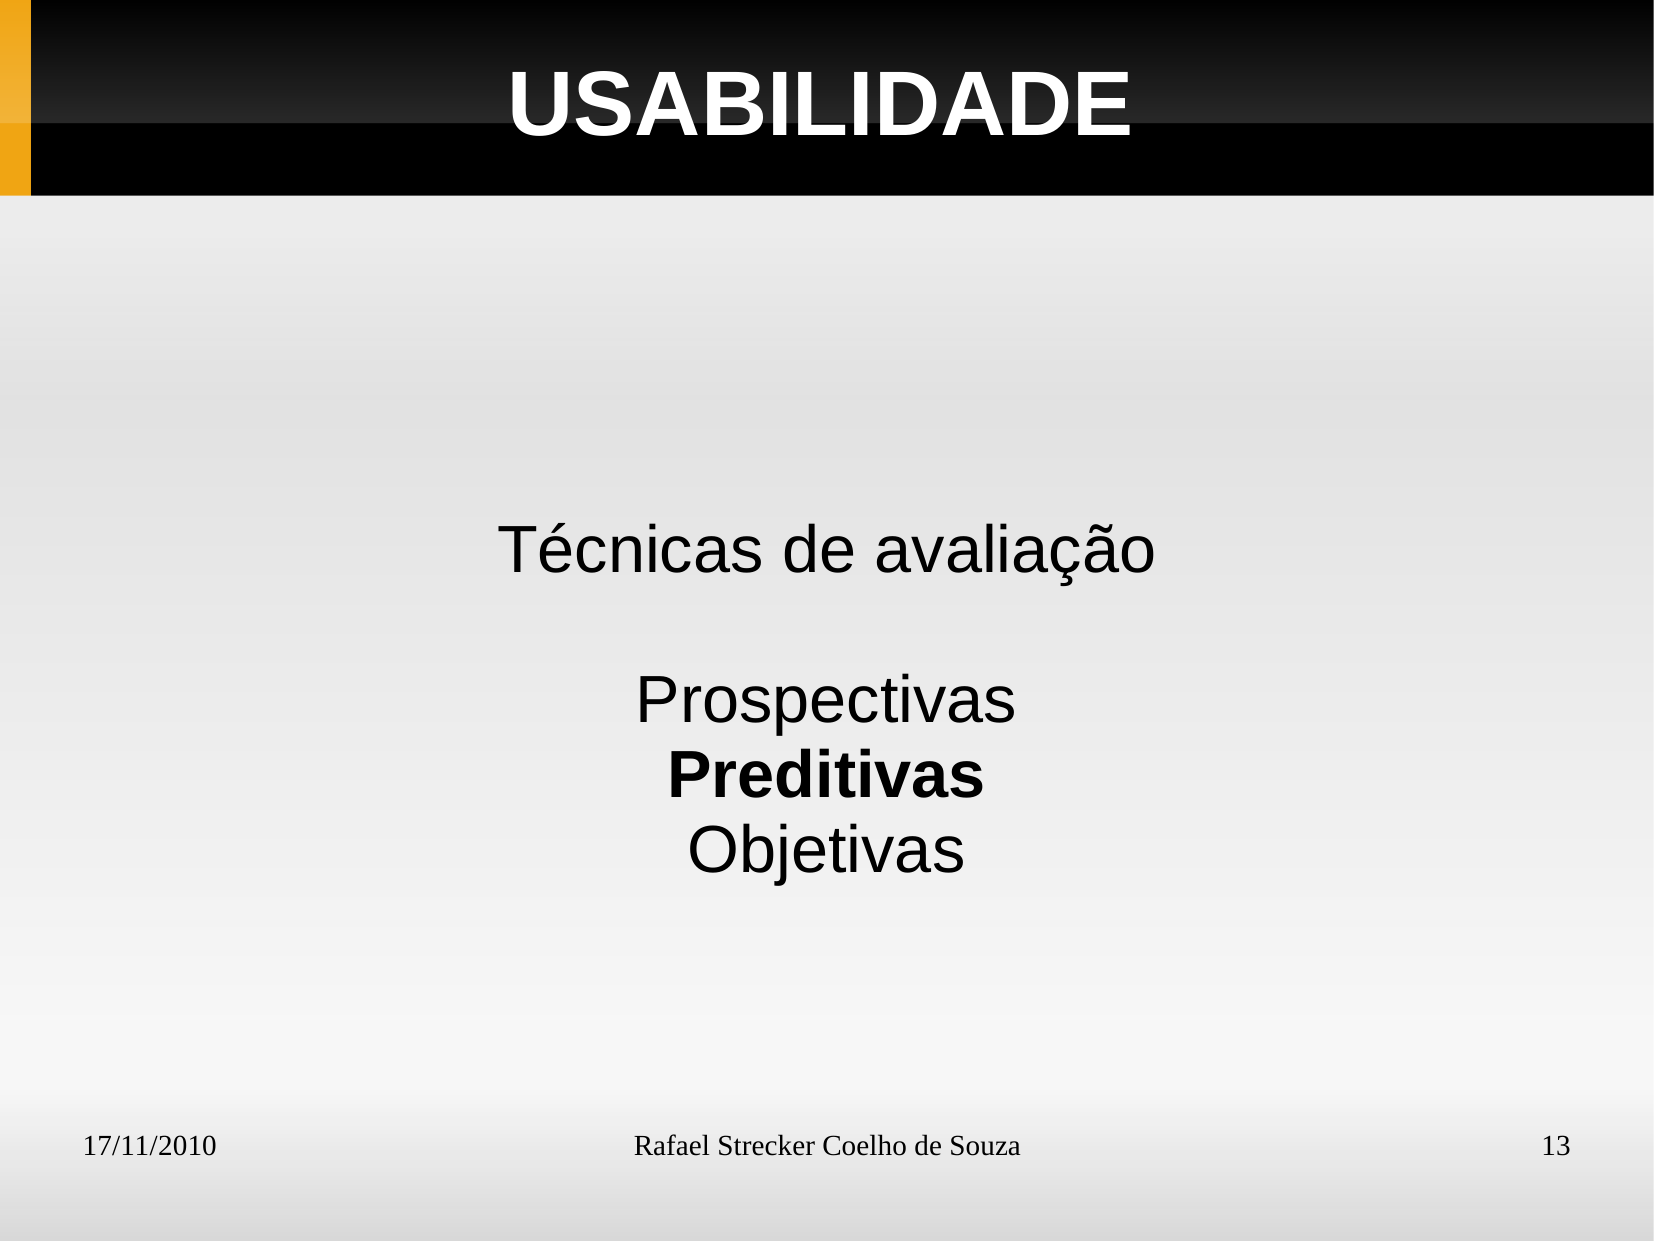

# USABILIDADE
Técnicas de avaliação
Prospectivas
Preditivas
Objetivas
17/11/2010
Rafael Strecker Coelho de Souza
13